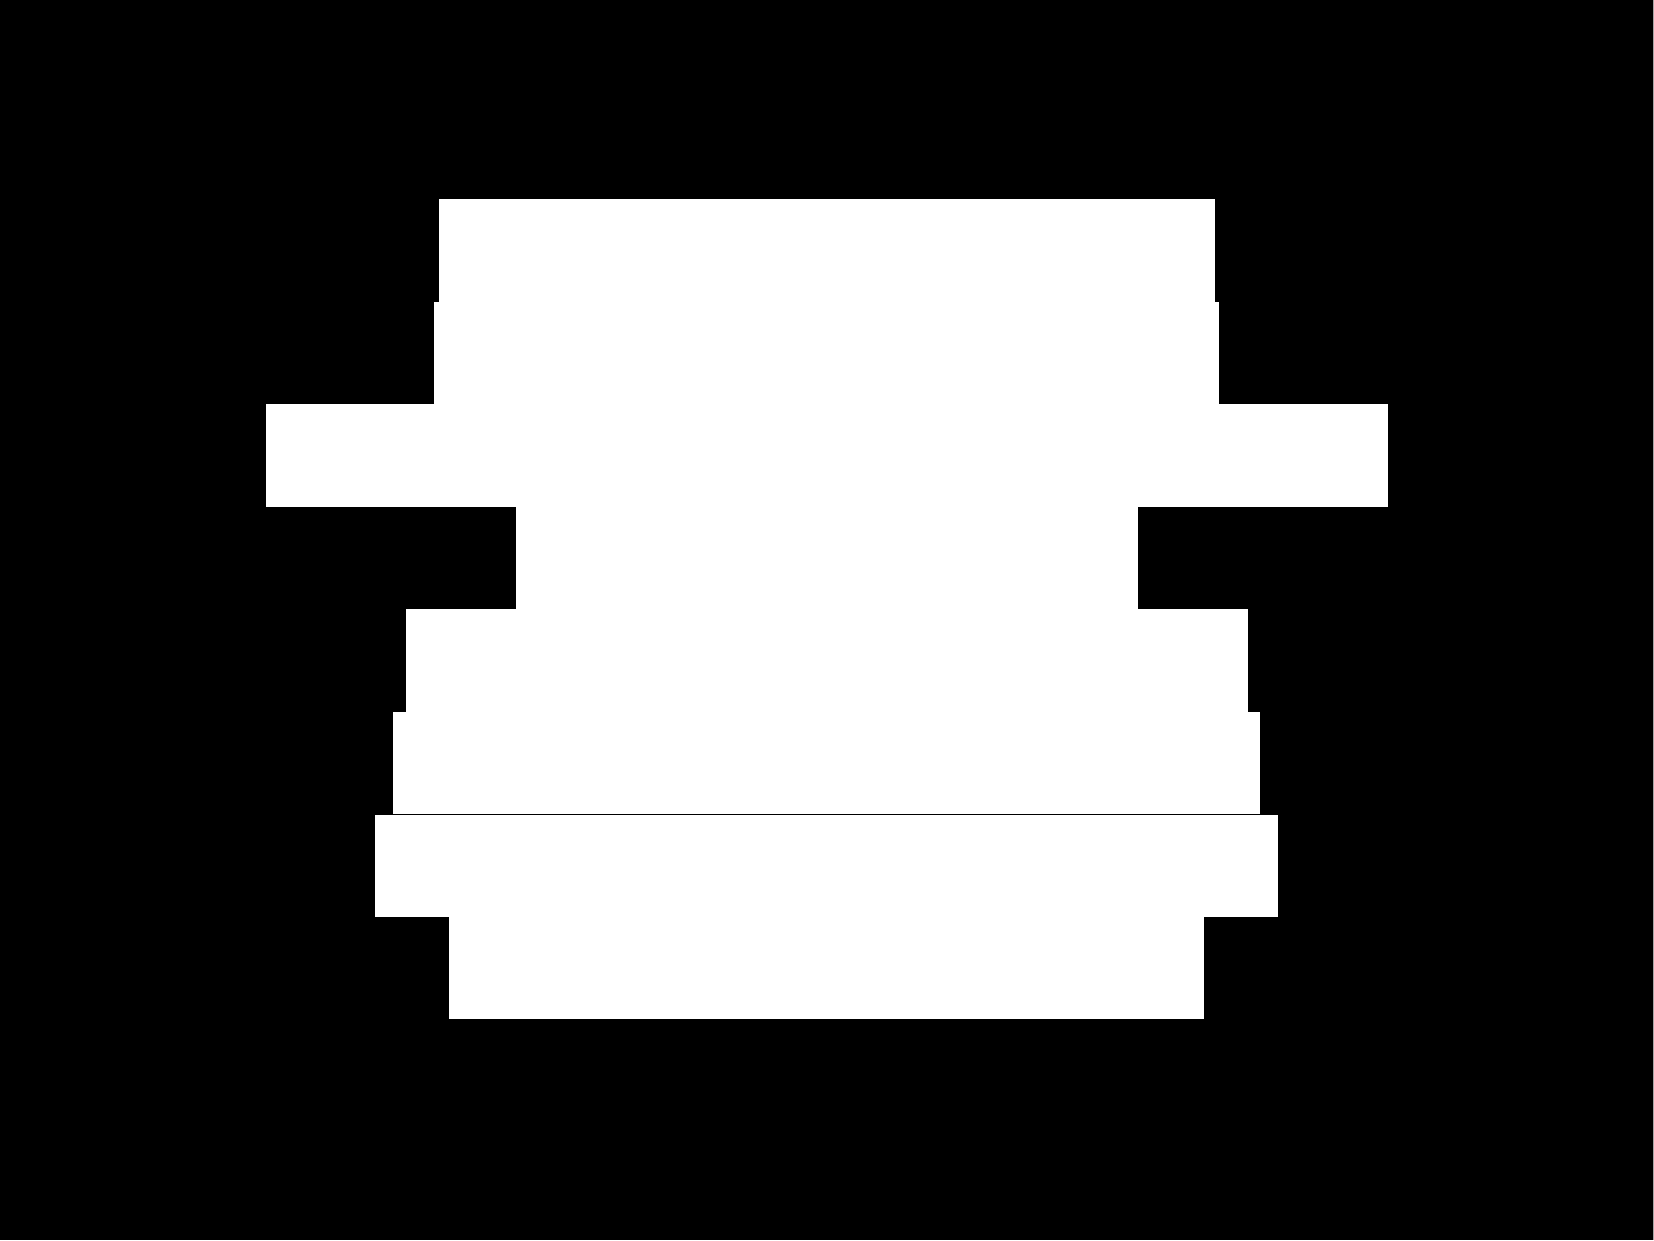

# O sacrifício vivo eu
quero ser pra Deus
Tão puro e agradável como
Cristo ofereceu
Com a Sua verdade,
vou me comprometer
E ser exemplo vivo de
Sua graça e poder